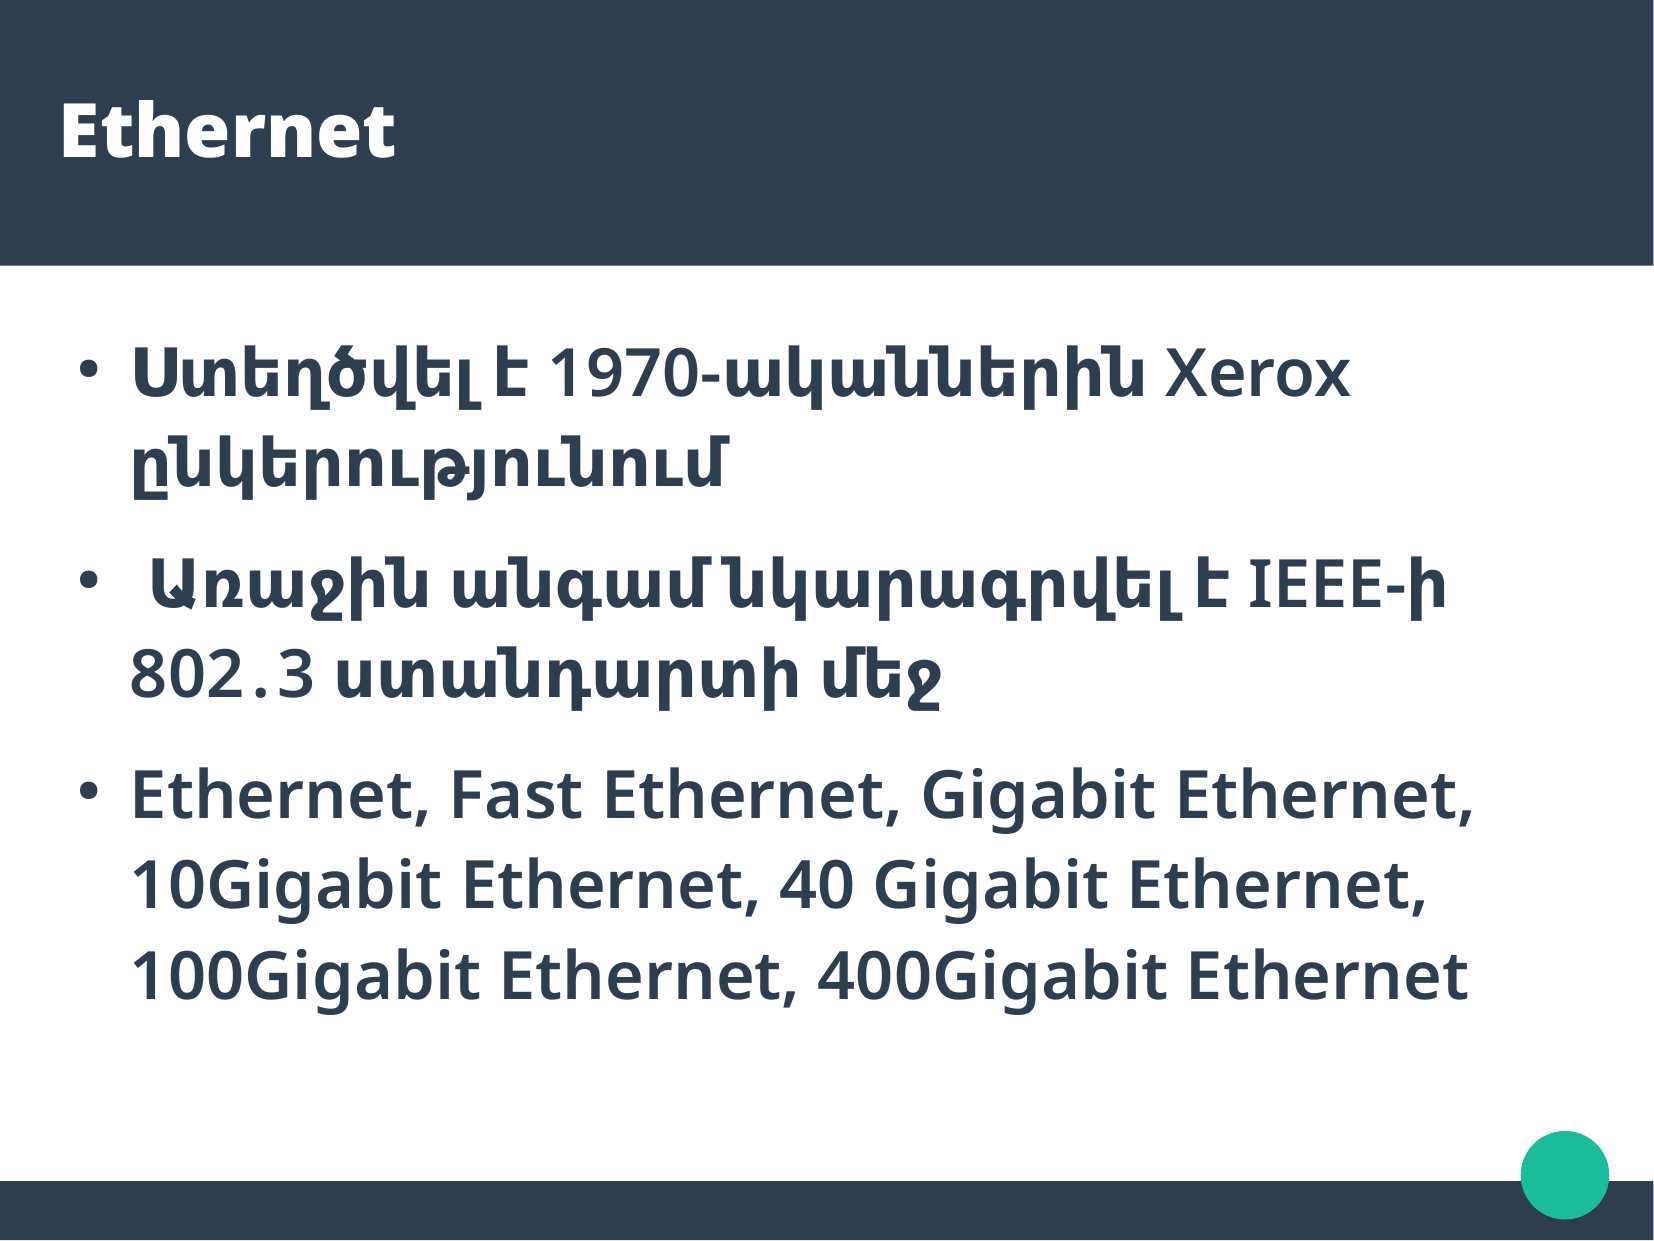

# Ethernet
Ստեղծվել է 1970-ականներին Xerox ընկերությունում
 Առաջին անգամ նկարագրվել է IEEE-ի 802․3 ստանդարտի մեջ
Ethernet, Fast Ethernet, Gigabit Ethernet, 10Gigabit Ethernet, 40 Gigabit Ethernet, 100Gigabit Ethernet, 400Gigabit Ethernet